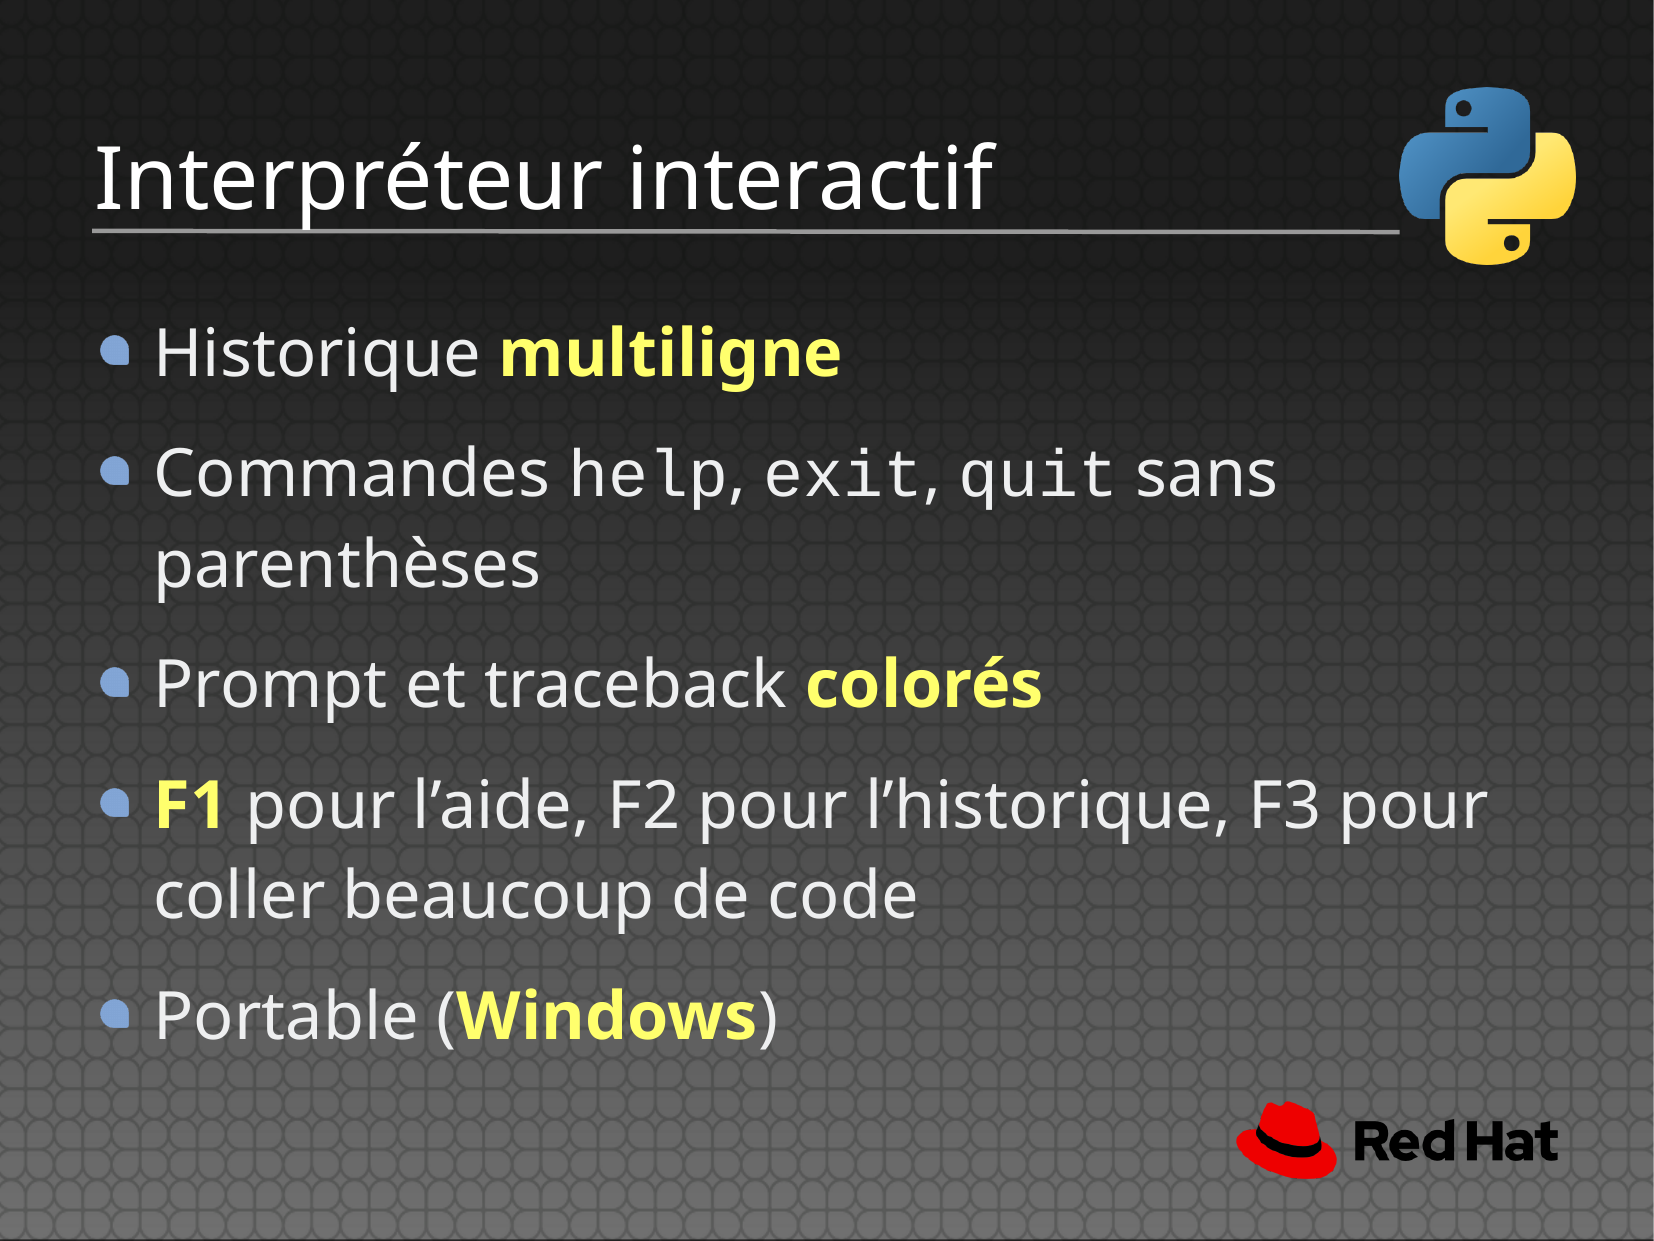

Interpréteur interactif
# Historique multiligne
Commandes help, exit, quit sans parenthèses
Prompt et traceback colorés
F1 pour l’aide, F2 pour l’historique, F3 pour coller beaucoup de code
Portable (Windows)